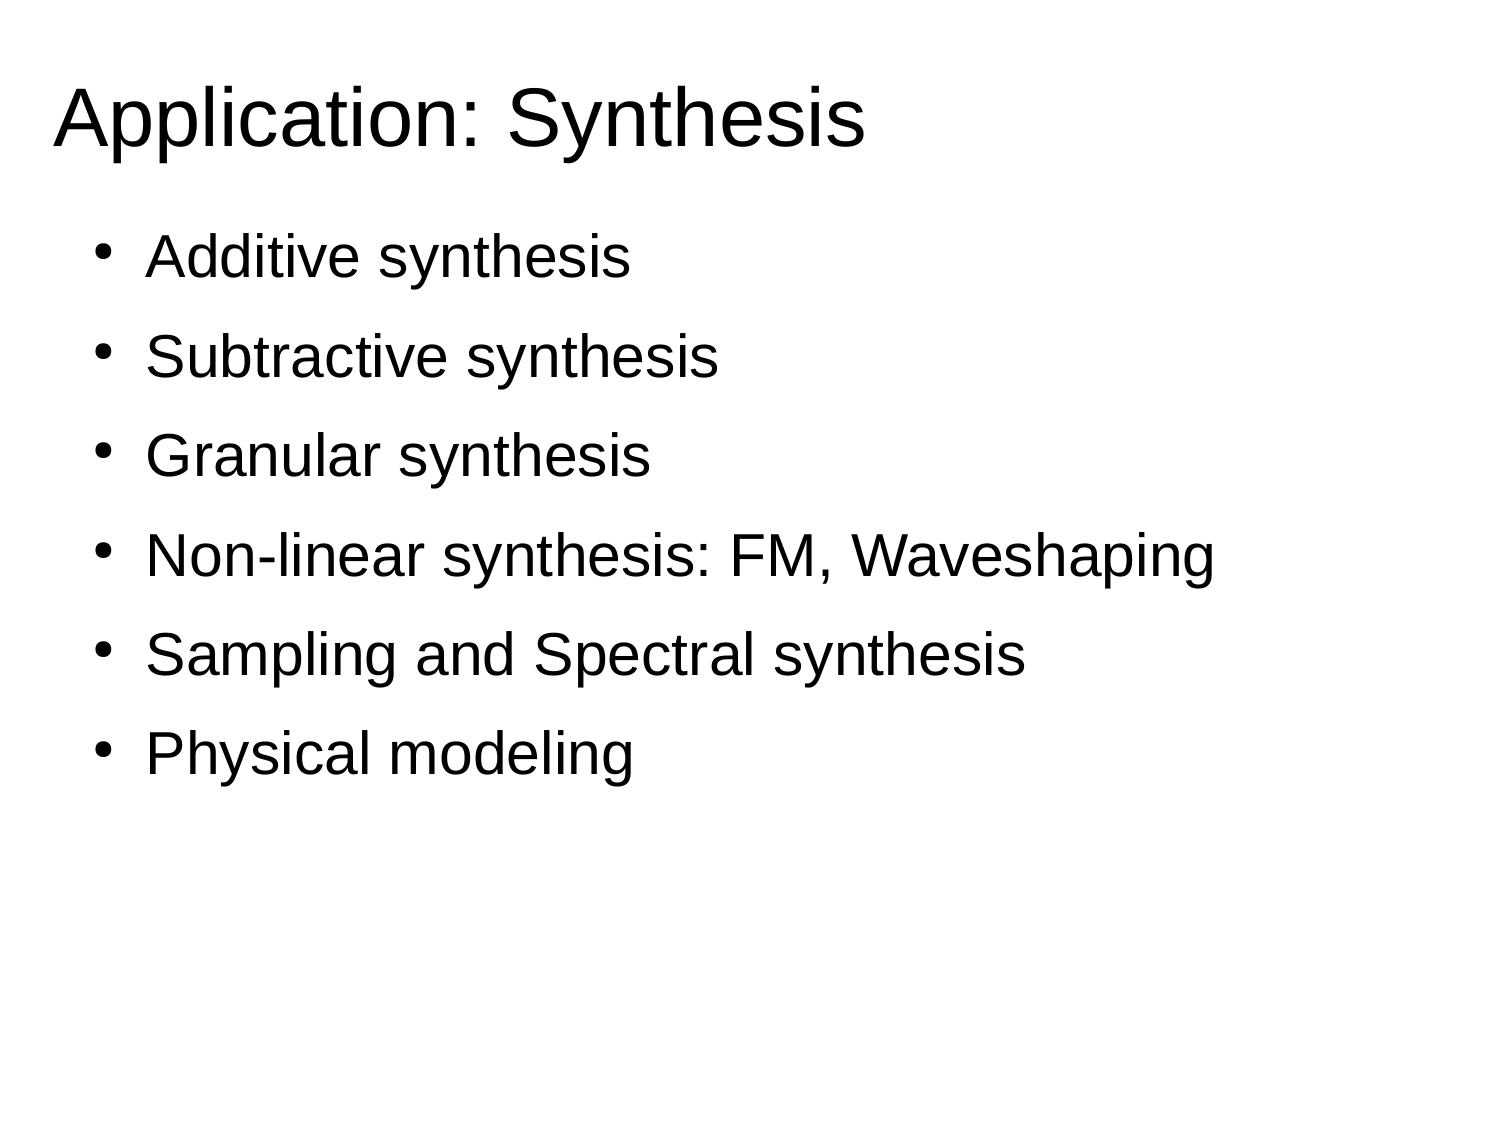

# Application: Synthesis
Additive synthesis
Subtractive synthesis
Granular synthesis
Non-linear synthesis: FM, Waveshaping
Sampling and Spectral synthesis
Physical modeling